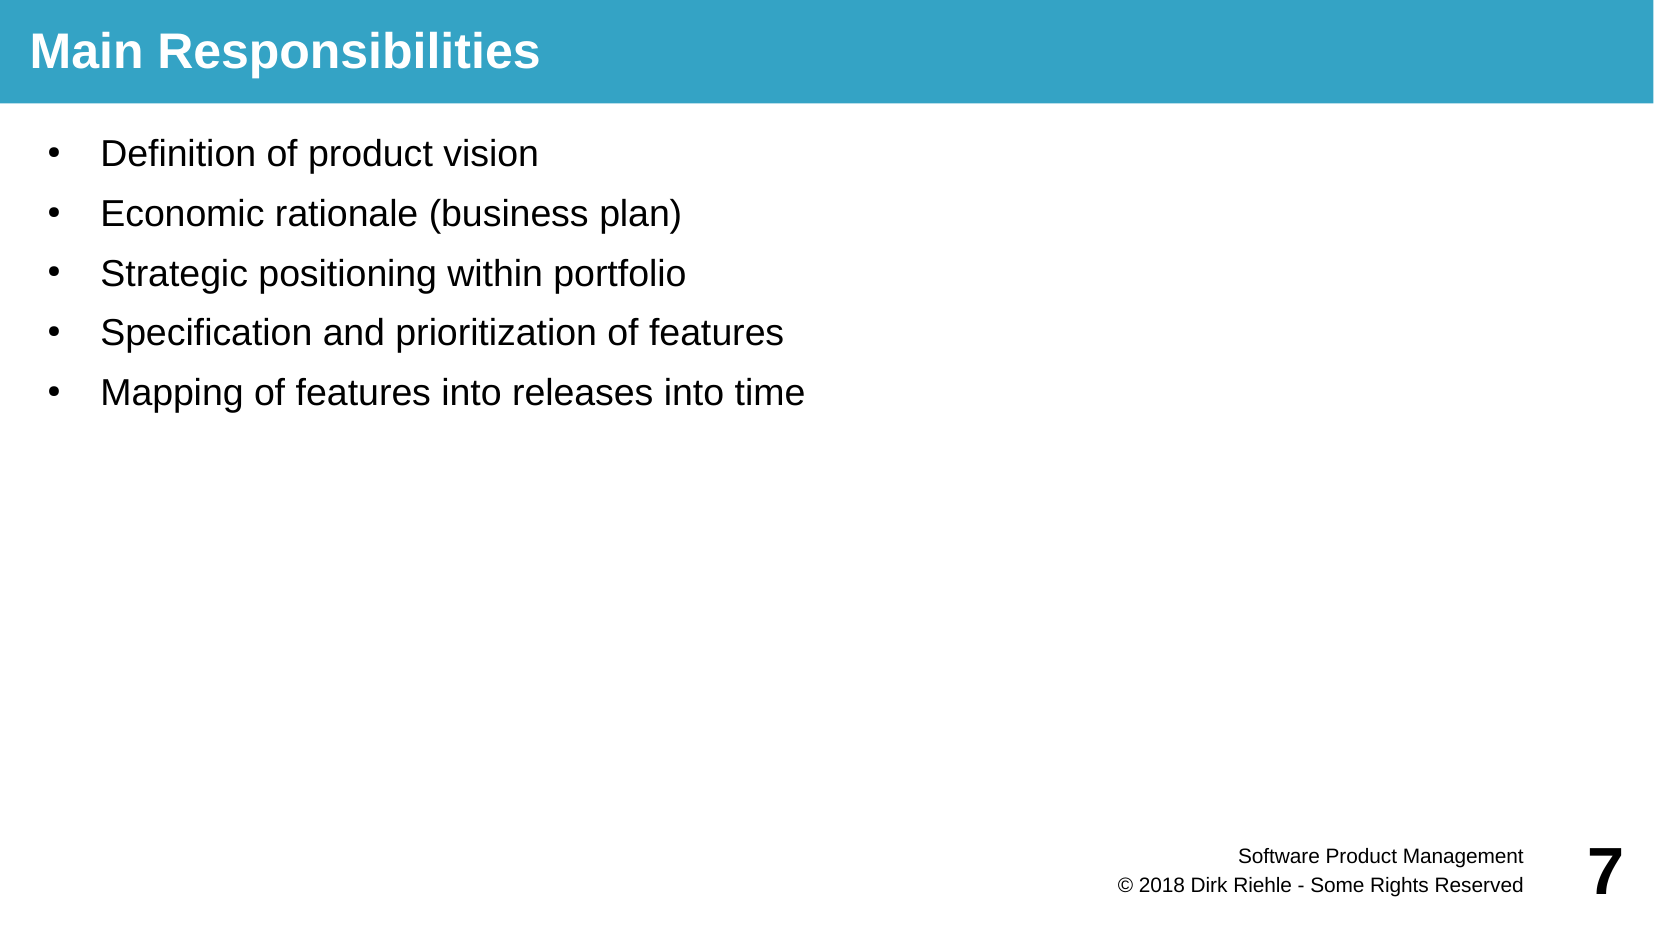

# Main Responsibilities
Definition of product vision
Economic rationale (business plan)
Strategic positioning within portfolio
Specification and prioritization of features
Mapping of features into releases into time
Software Product Management
7
© 2018 Dirk Riehle - Some Rights Reserved